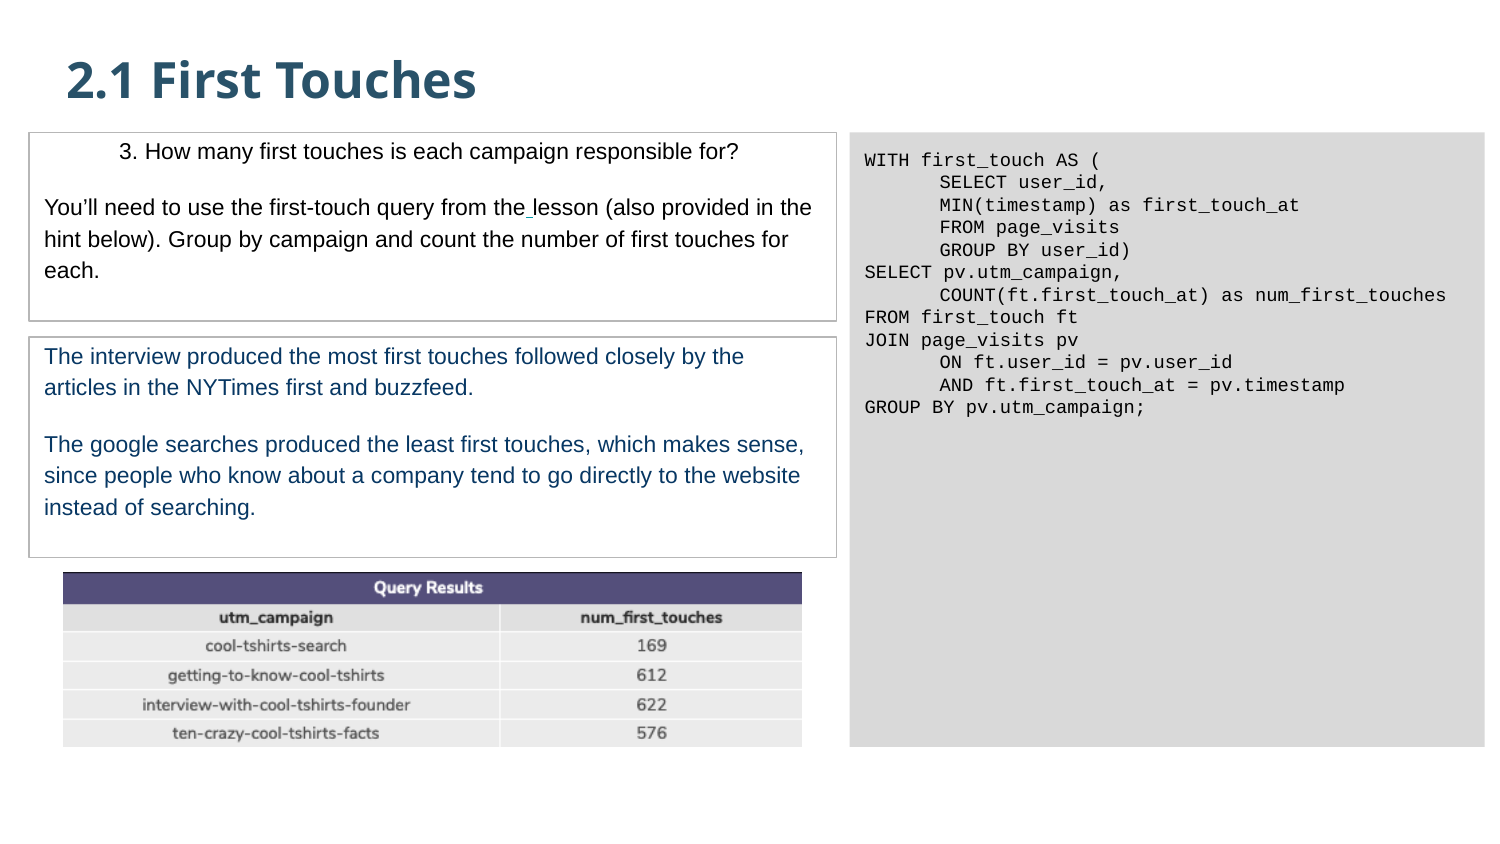

2.1 First Touches
3. How many first touches is each campaign responsible for?
You’ll need to use the first-touch query from the lesson (also provided in the hint below). Group by campaign and count the number of first touches for each.
WITH first_touch AS (
	SELECT user_id,
 	MIN(timestamp) as first_touch_at
	FROM page_visits
	GROUP BY user_id)
SELECT pv.utm_campaign,
	COUNT(ft.first_touch_at) as num_first_touches
FROM first_touch ft
JOIN page_visits pv
	ON ft.user_id = pv.user_id
	AND ft.first_touch_at = pv.timestamp
GROUP BY pv.utm_campaign;
The interview produced the most first touches followed closely by the articles in the NYTimes first and buzzfeed.
The google searches produced the least first touches, which makes sense, since people who know about a company tend to go directly to the website instead of searching.